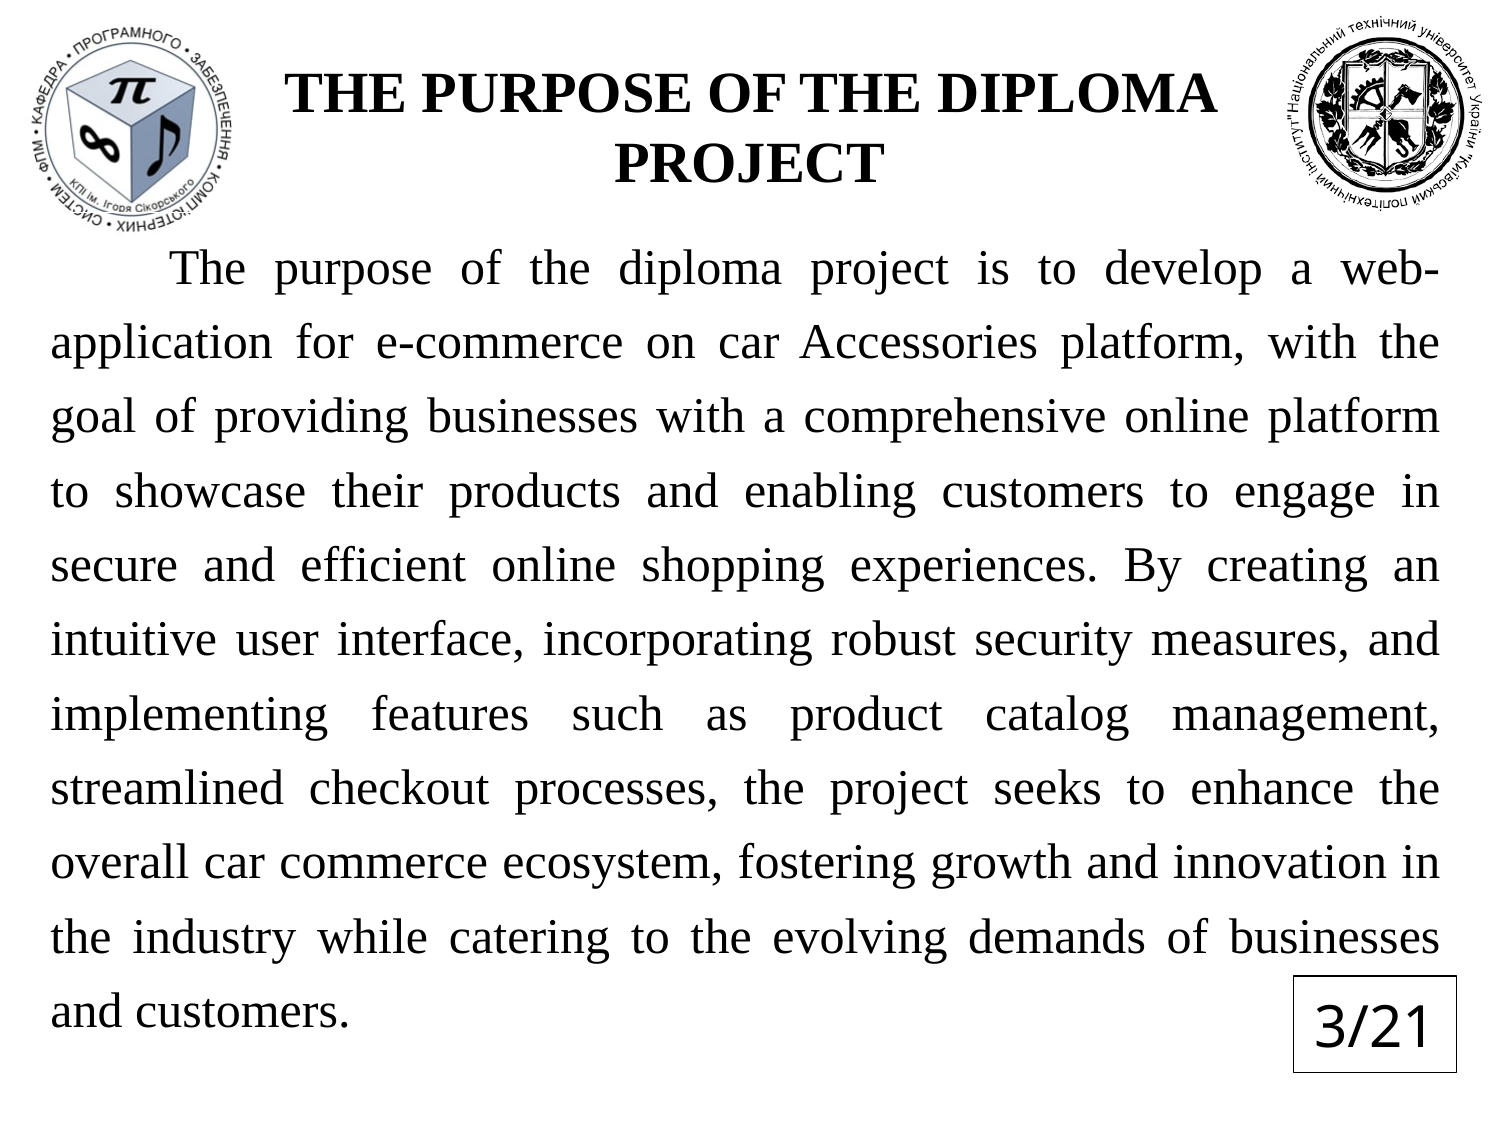

# THE PURPOSE OF THE DIPLOMA PROJECT
The purpose of the diploma project is to develop a web-application for e-commerce on car Accessories platform, with the goal of providing businesses with a comprehensive online platform to showcase their products and enabling customers to engage in secure and efficient online shopping experiences. By creating an intuitive user interface, incorporating robust security measures, and implementing features such as product catalog management, streamlined checkout processes, the project seeks to enhance the overall car commerce ecosystem, fostering growth and innovation in the industry while catering to the evolving demands of businesses and customers.
3/21